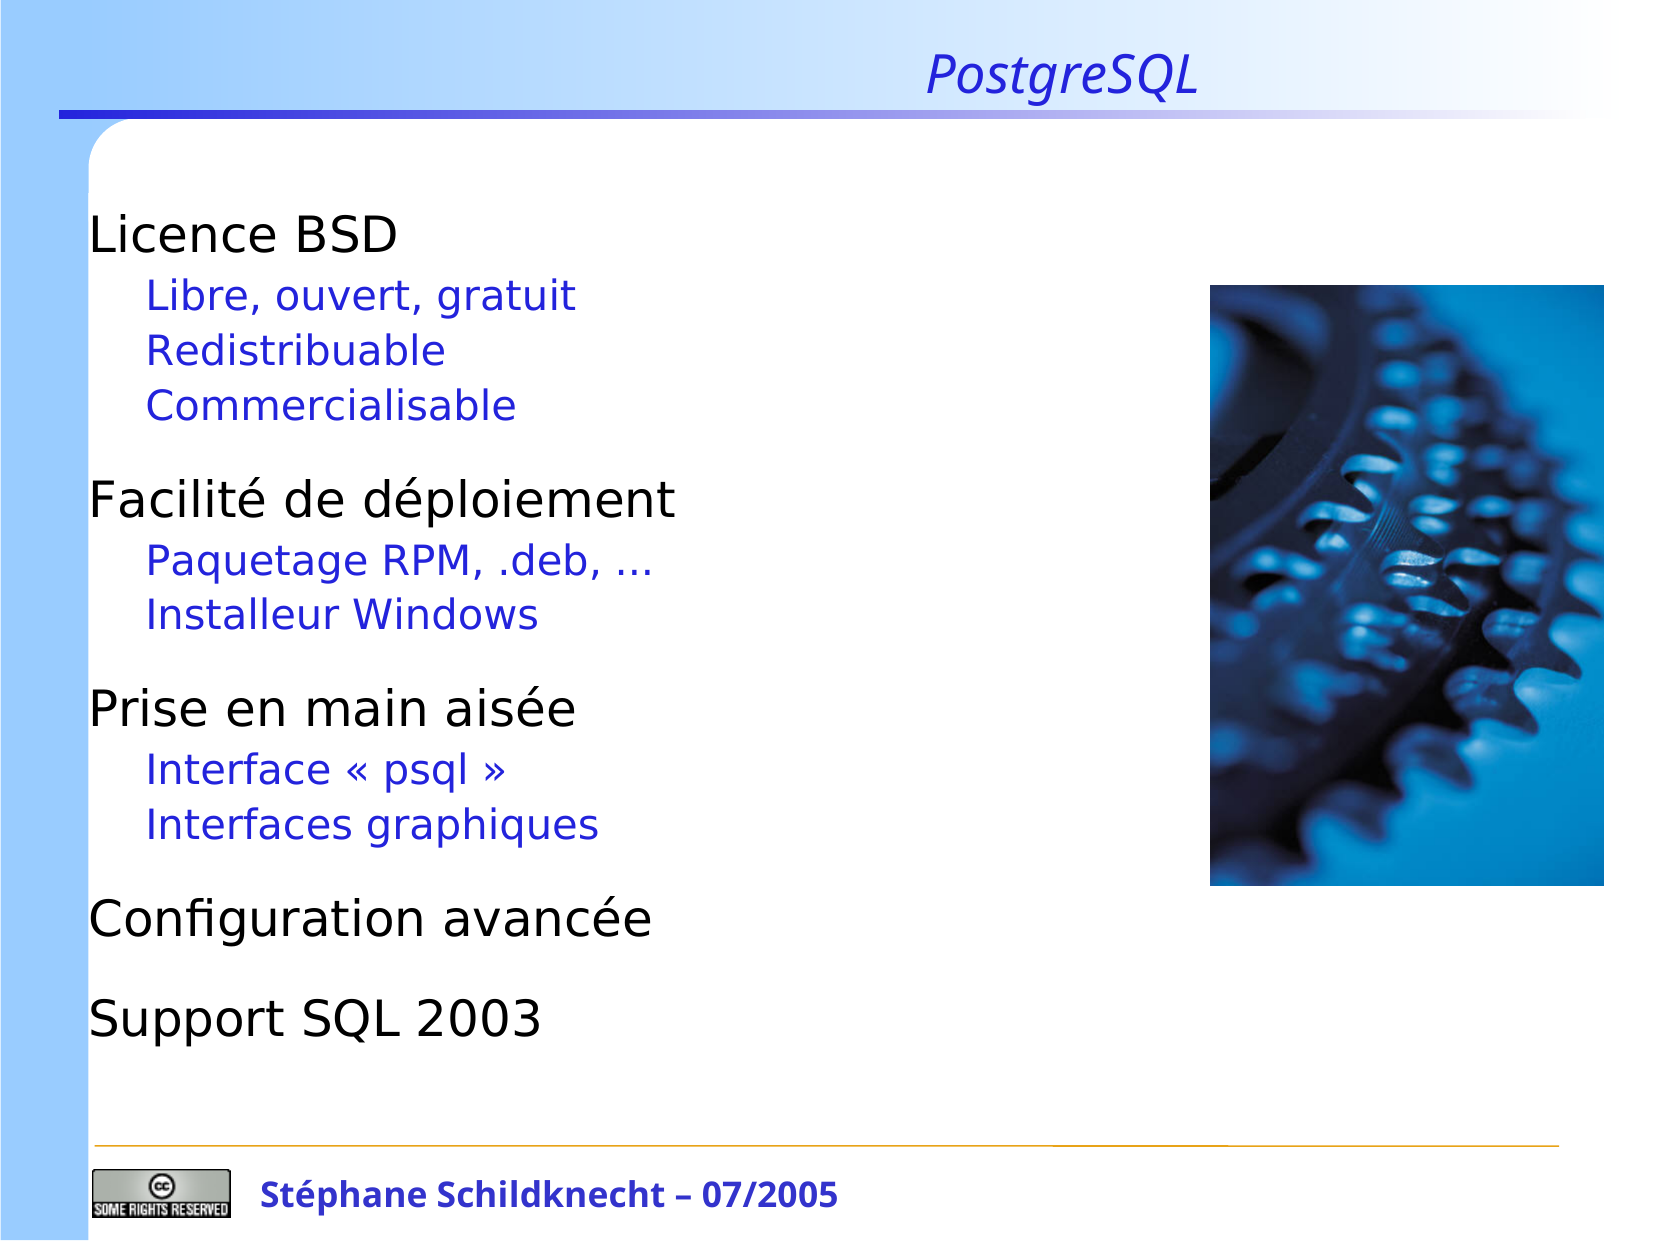

# PostgreSQL
Licence BSD
Libre, ouvert, gratuit
Redistribuable
Commercialisable
Facilité de déploiement
Paquetage RPM, .deb, ...
Installeur Windows
Prise en main aisée
Interface « psql »
Interfaces graphiques
Configuration avancée
Support SQL 2003